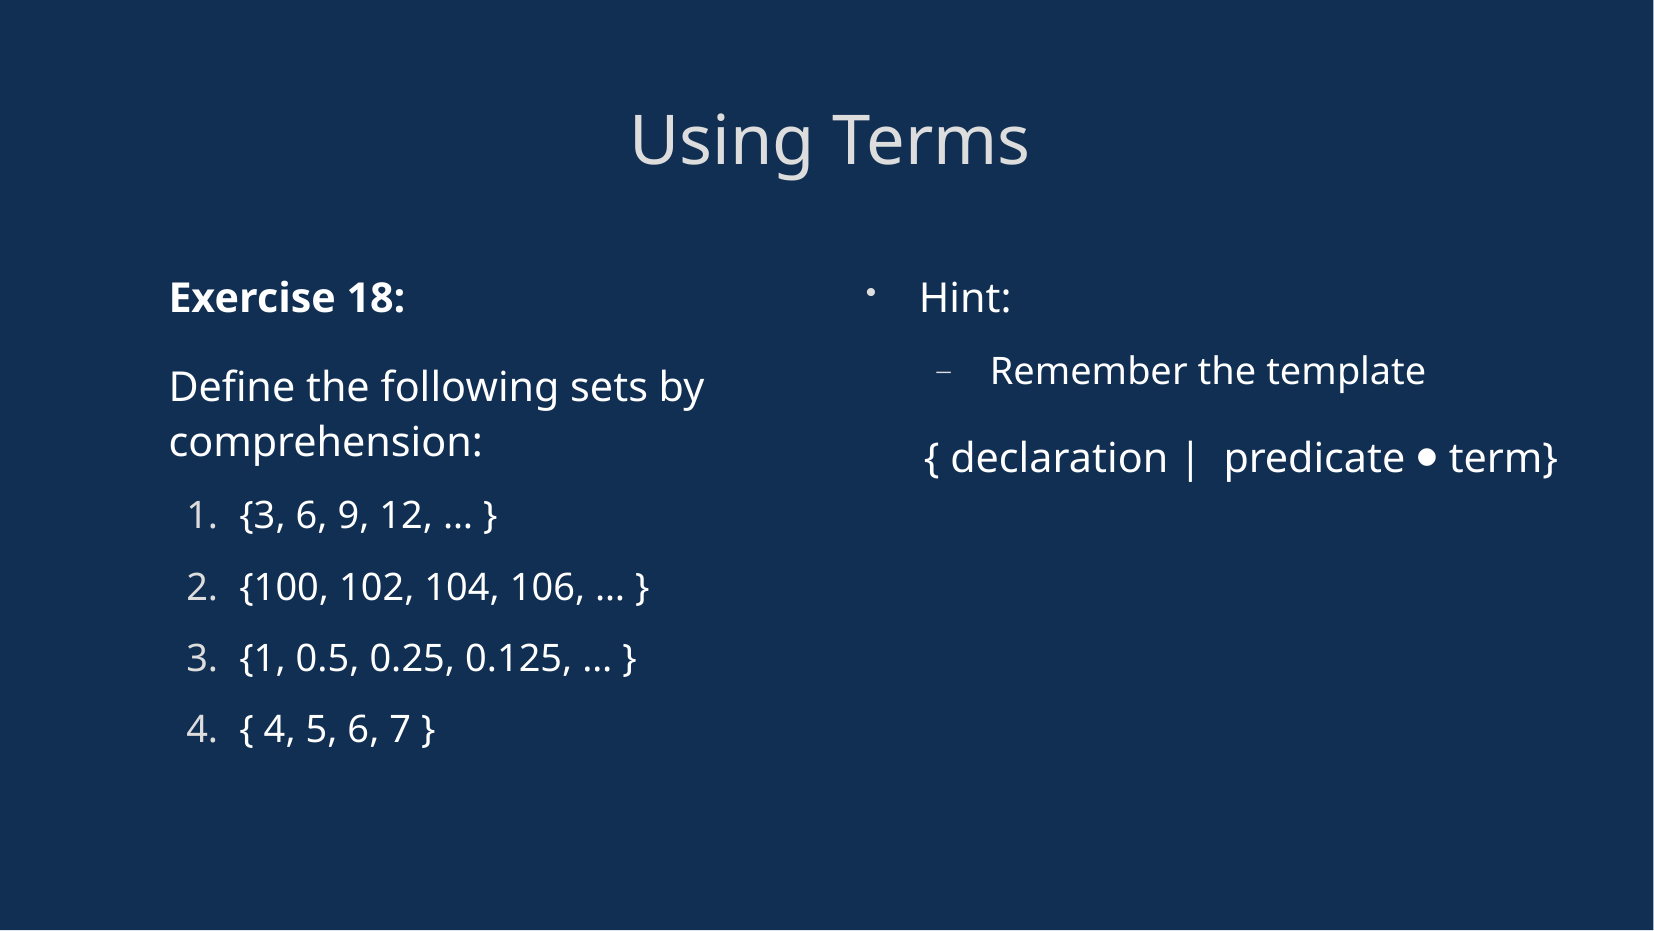

# Using Terms
Exercise 18:
Define the following sets by comprehension:
{3, 6, 9, 12, … }
{100, 102, 104, 106, … }
{1, 0.5, 0.25, 0.125, … }
{ 4, 5, 6, 7 }
Hint:
Remember the template
{ declaration | predicate ⦁ term}